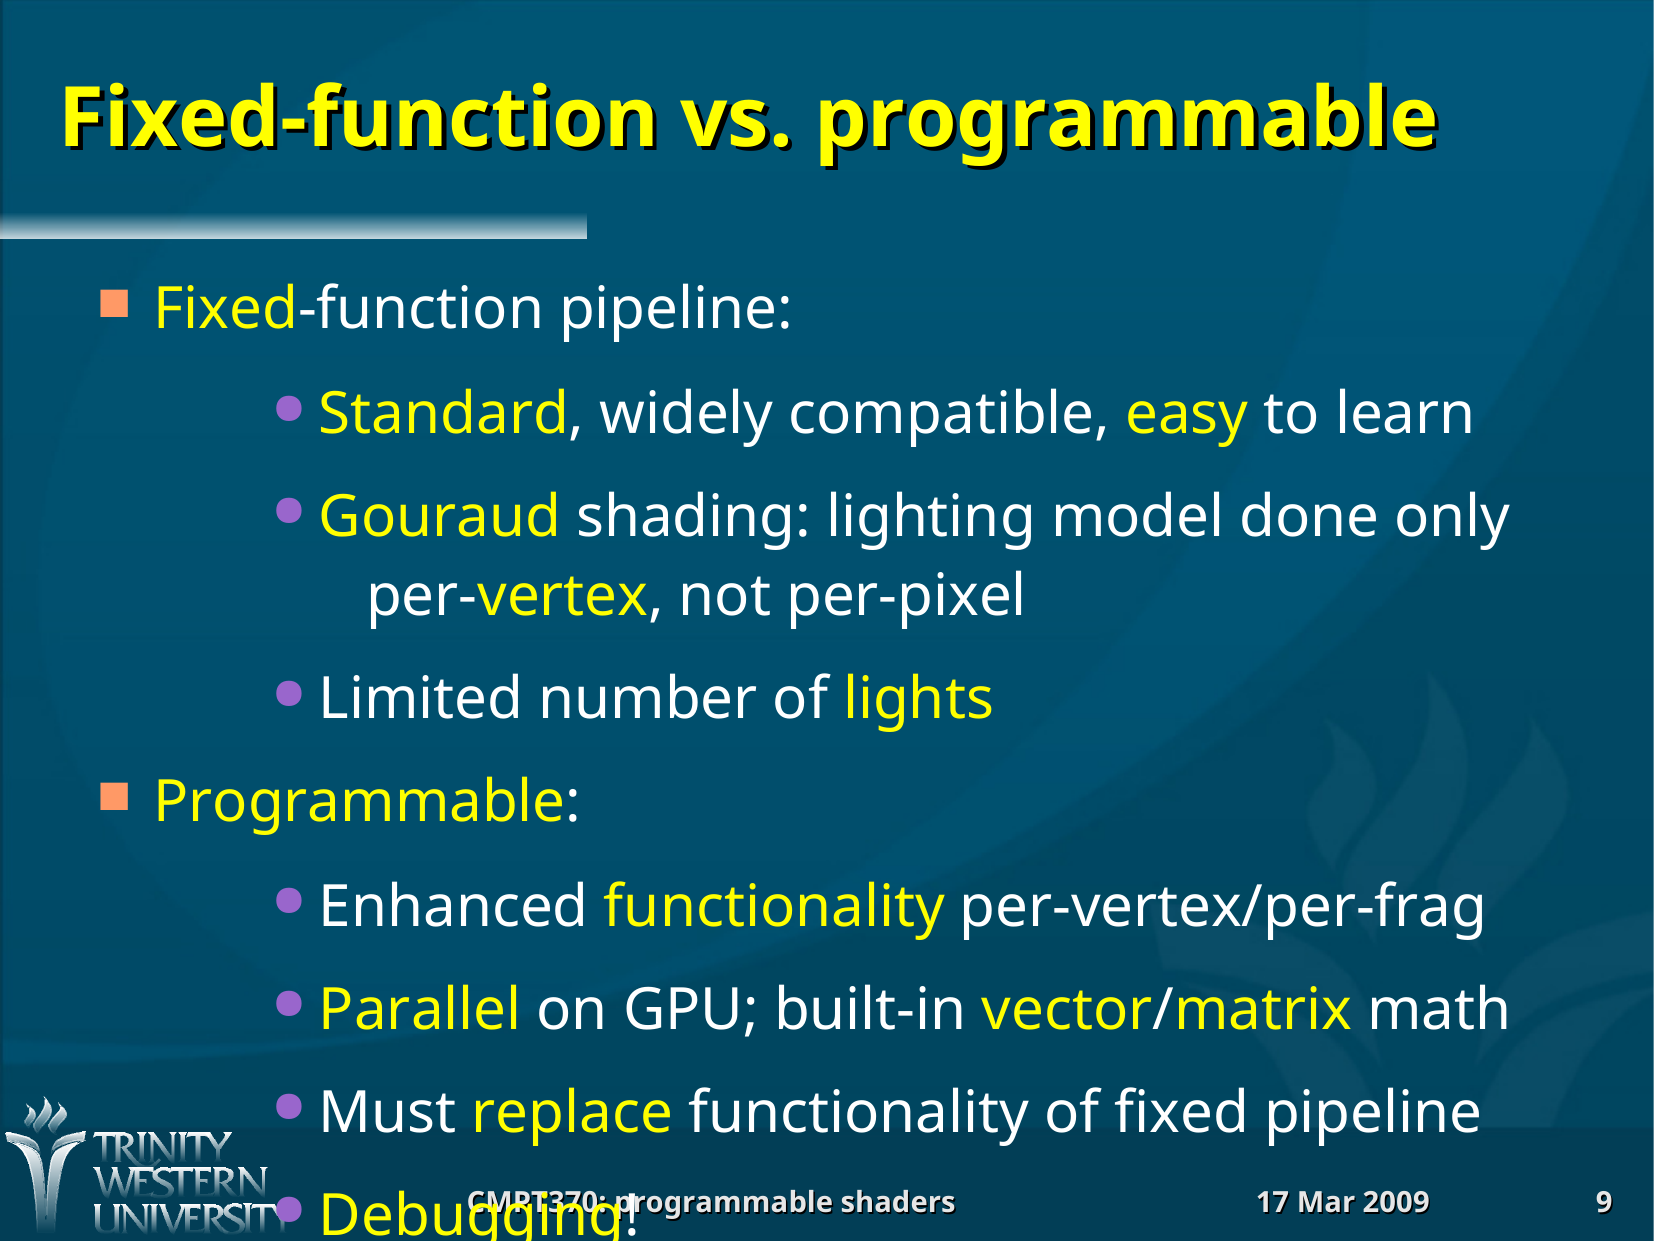

# Fixed-function vs. programmable
Fixed-function pipeline:
Standard, widely compatible, easy to learn
Gouraud shading: lighting model done only per-vertex, not per-pixel
Limited number of lights
Programmable:
Enhanced functionality per-vertex/per-frag
Parallel on GPU; built-in vector/matrix math
Must replace functionality of fixed pipeline
Debugging!
CMPT370: programmable shaders
17 Mar 2009
9